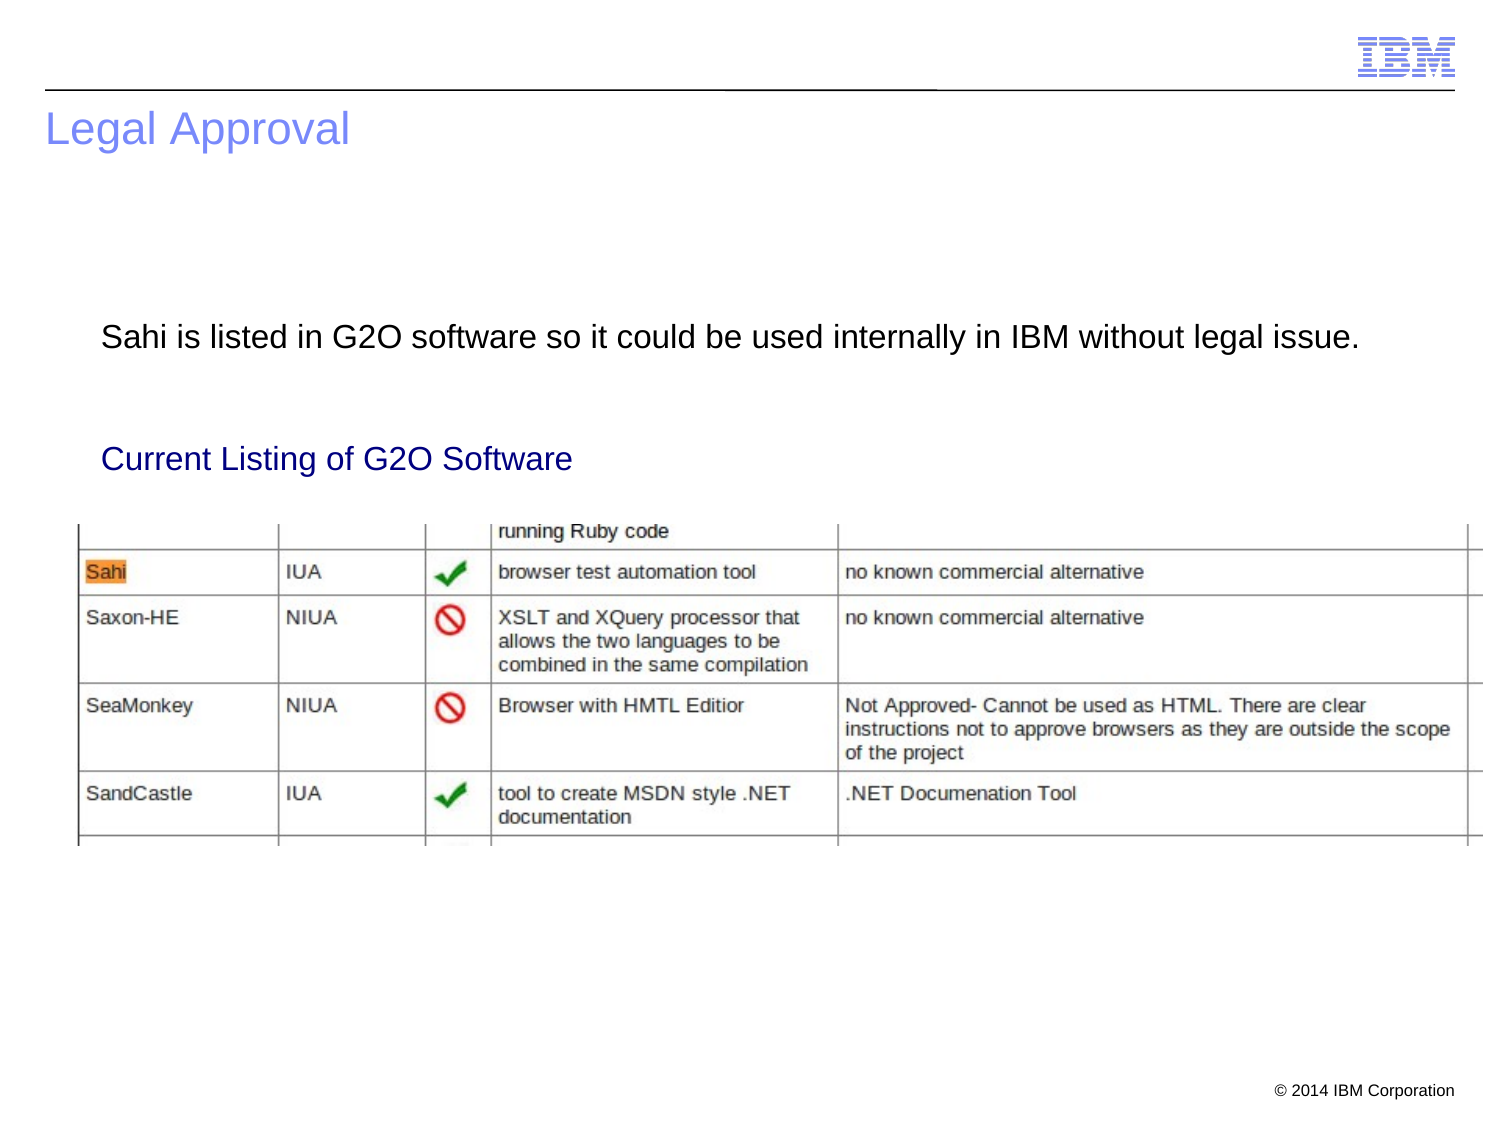

# Legal Approval
Sahi is listed in G2O software so it could be used internally in IBM without legal issue.
Current Listing of G2O Software